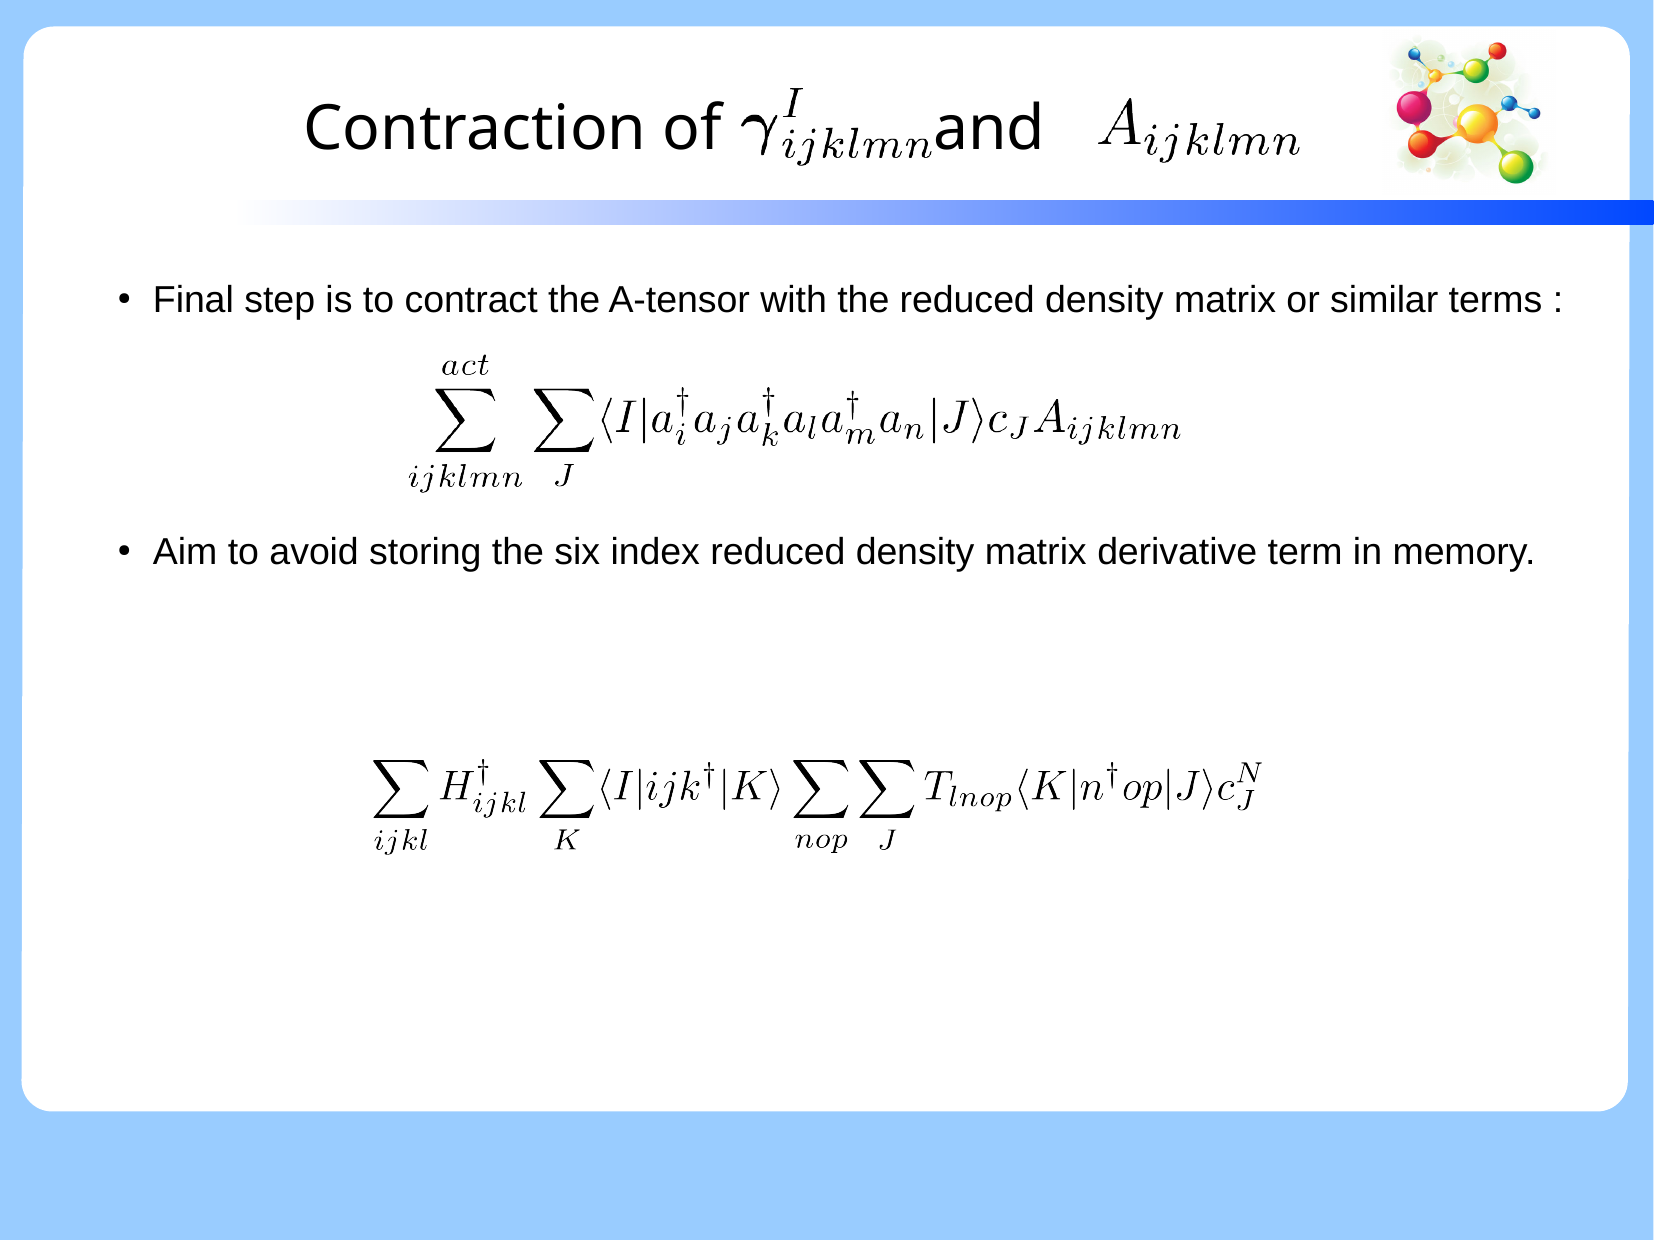

# Contraction of and
Final step is to contract the A-tensor with the reduced density matrix or similar terms :
Aim to avoid storing the six index reduced density matrix derivative term in memory.